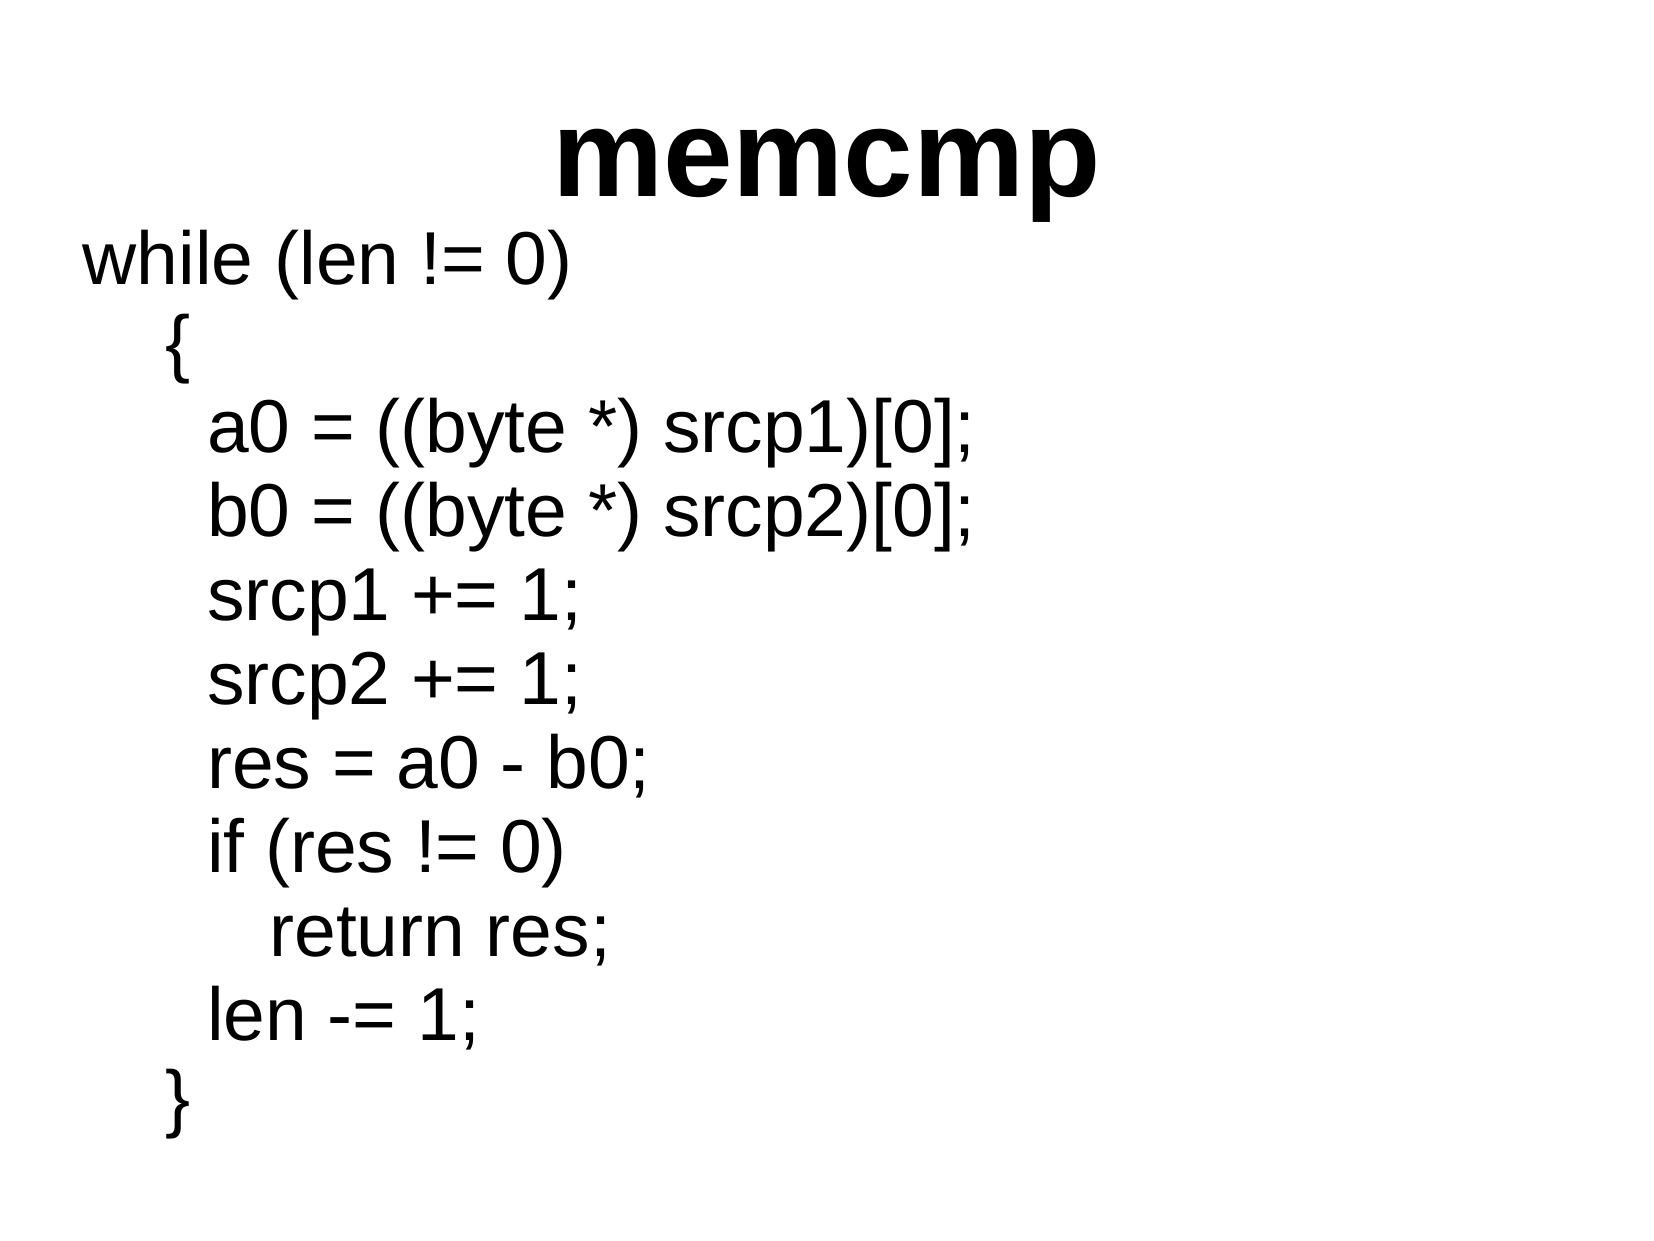

# memcmp
while (len != 0)
 {
 a0 = ((byte *) srcp1)[0];
 b0 = ((byte *) srcp2)[0];
 srcp1 += 1;
 srcp2 += 1;
 res = a0 - b0;
 if (res != 0)
 return res;
 len -= 1;
 }